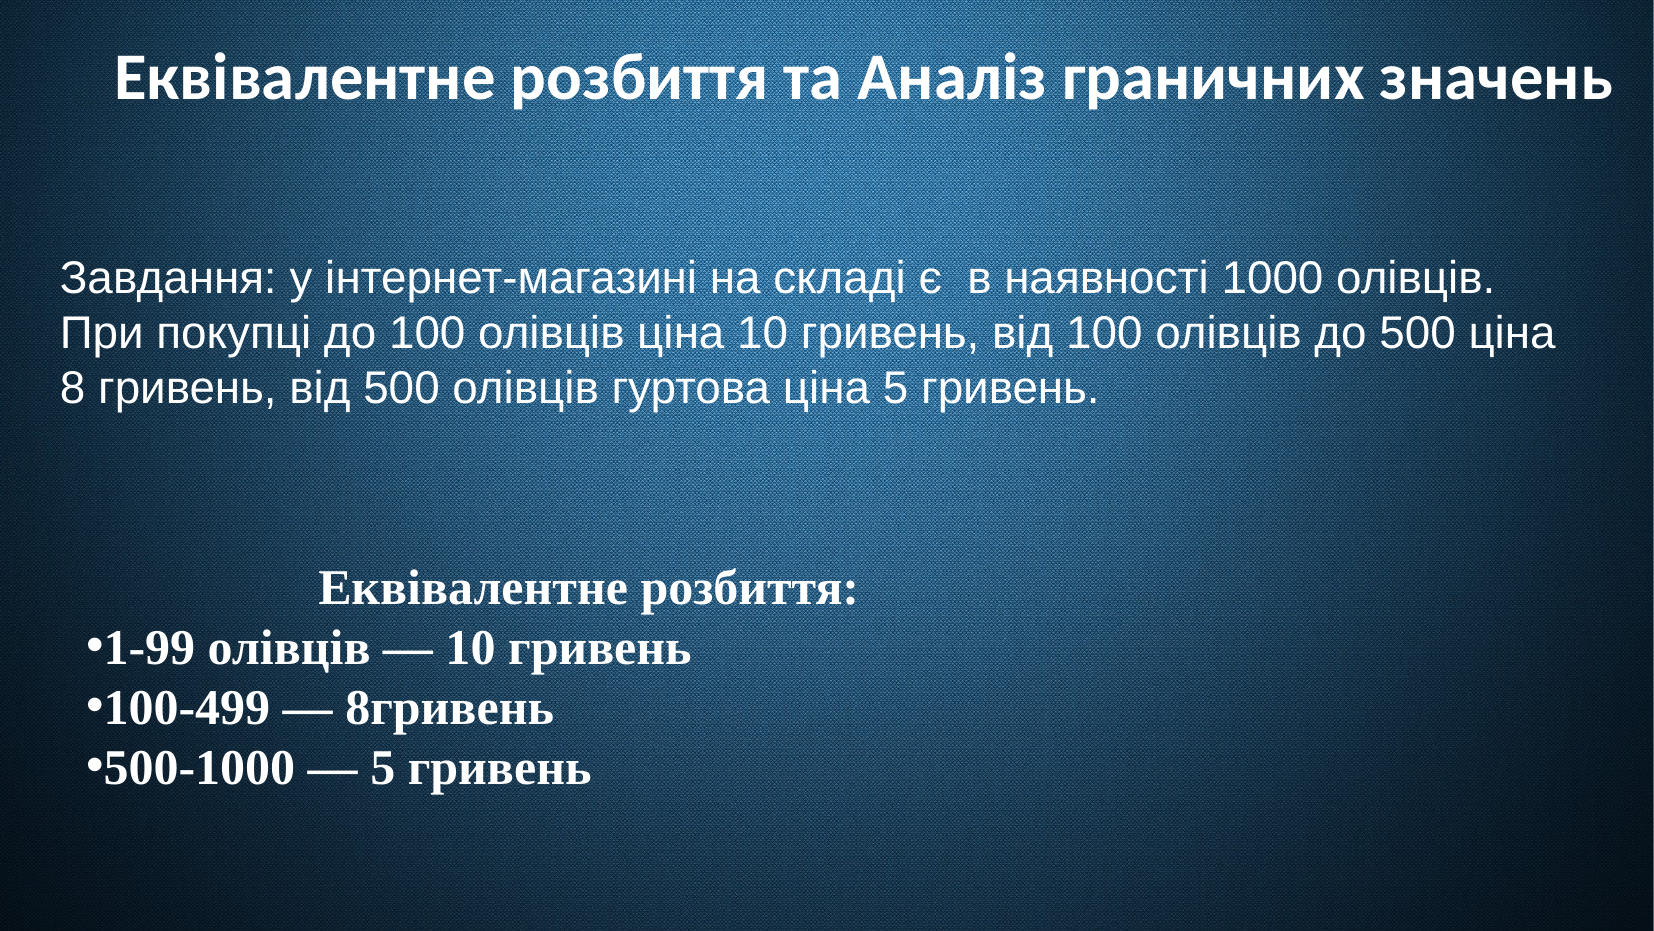

Еквівалентне розбиття та Аналіз граничних значень
Завдання: у інтернет-магазині на складі є  в наявності 1000 олівців. При покупці до 100 олівців ціна 10 гривень, від 100 олівців до 500 ціна 8 гривень, від 500 олівців гуртова ціна 5 гривень.
Еквівалентне розбиття:
1-99 олівців — 10 гривень
100-499 — 8гривень
500-1000 — 5 гривень
Аналіз граничних значень буде включати такі вхідні дані: {-1, 0, 1} {99, 100, 101} { 499, 500, 501} {999, 1000, 1001}